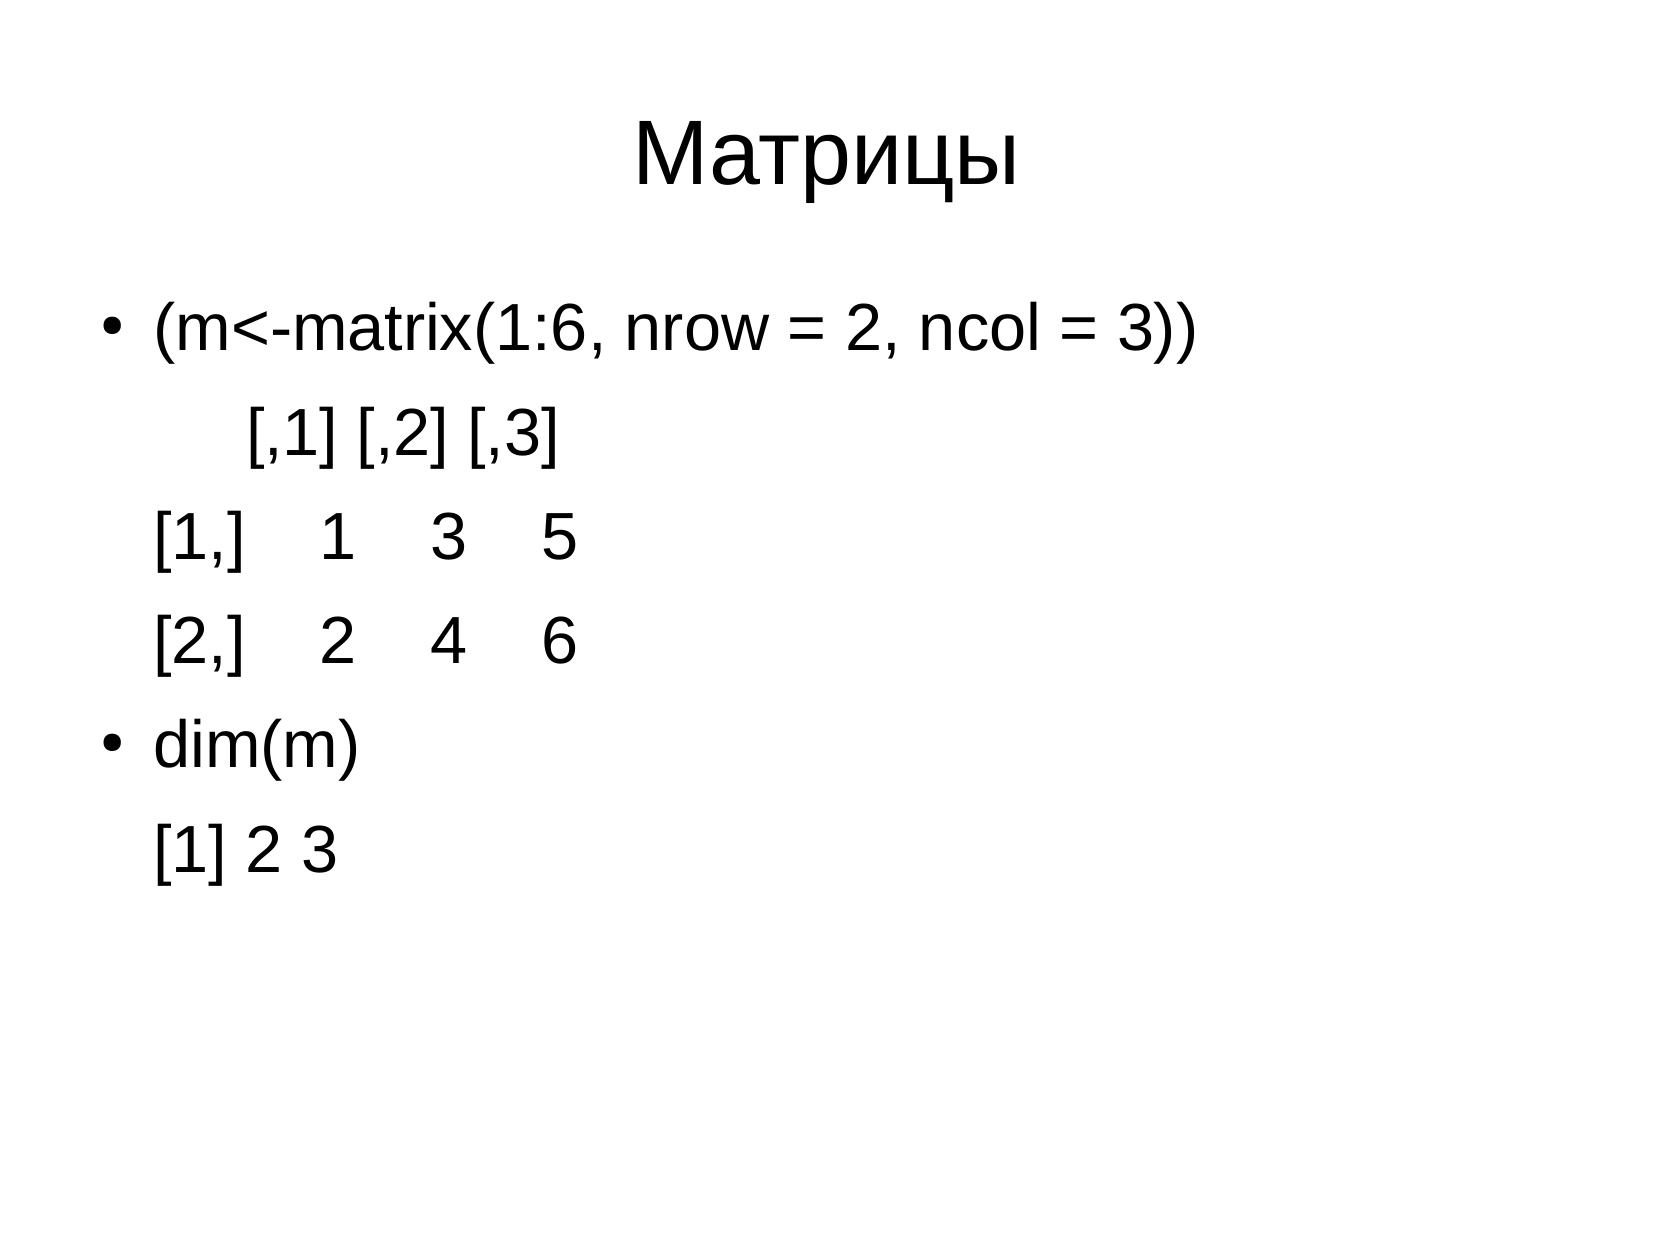

# Матрицы
(m<-matrix(1:6, nrow = 2, ncol = 3))
 [,1] [,2] [,3]
[1,] 1 3 5
[2,] 2 4 6
dim(m)
[1] 2 3